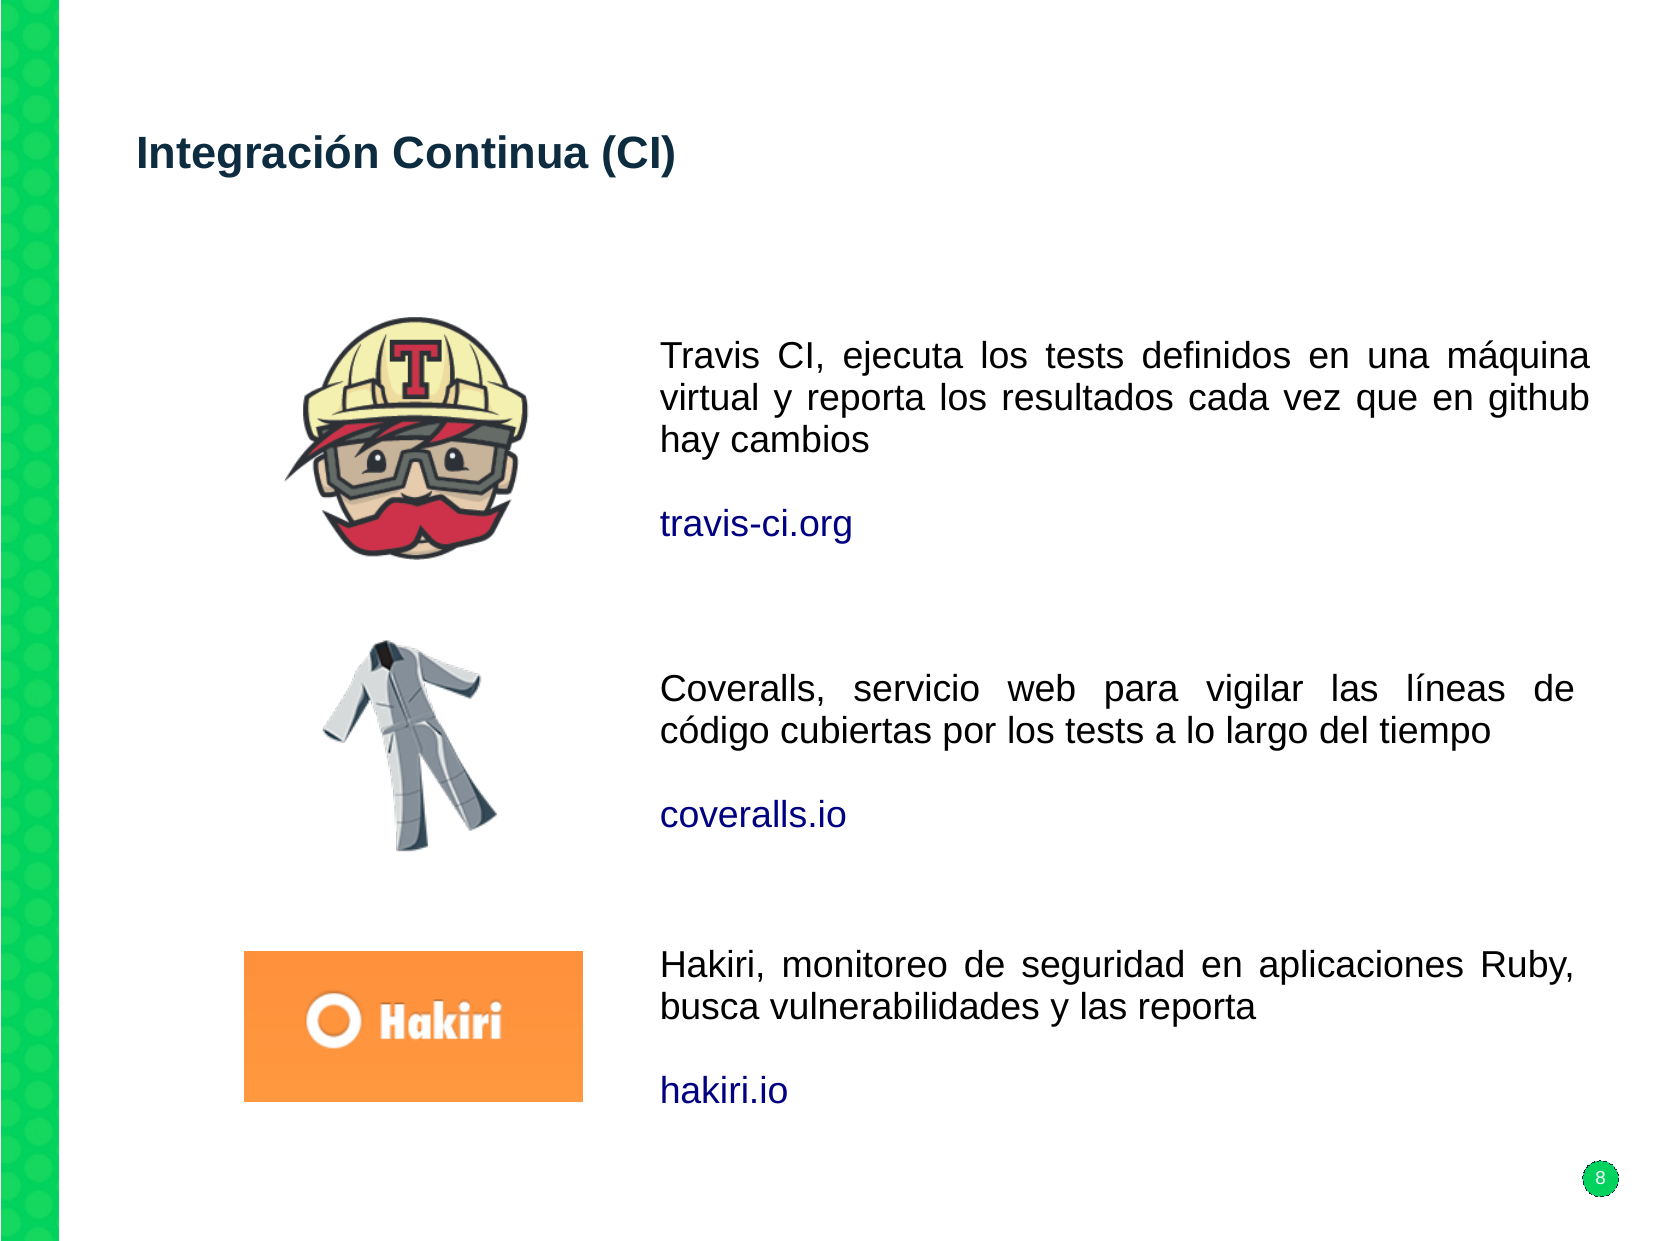

# Integración Continua (CI)
Travis CI, ejecuta los tests definidos en una máquina virtual y reporta los resultados cada vez que en github hay cambios
travis-ci.org
Coveralls, servicio web para vigilar las líneas de código cubiertas por los tests a lo largo del tiempo
coveralls.io
Hakiri, monitoreo de seguridad en aplicaciones Ruby, busca vulnerabilidades y las reporta
hakiri.io
8